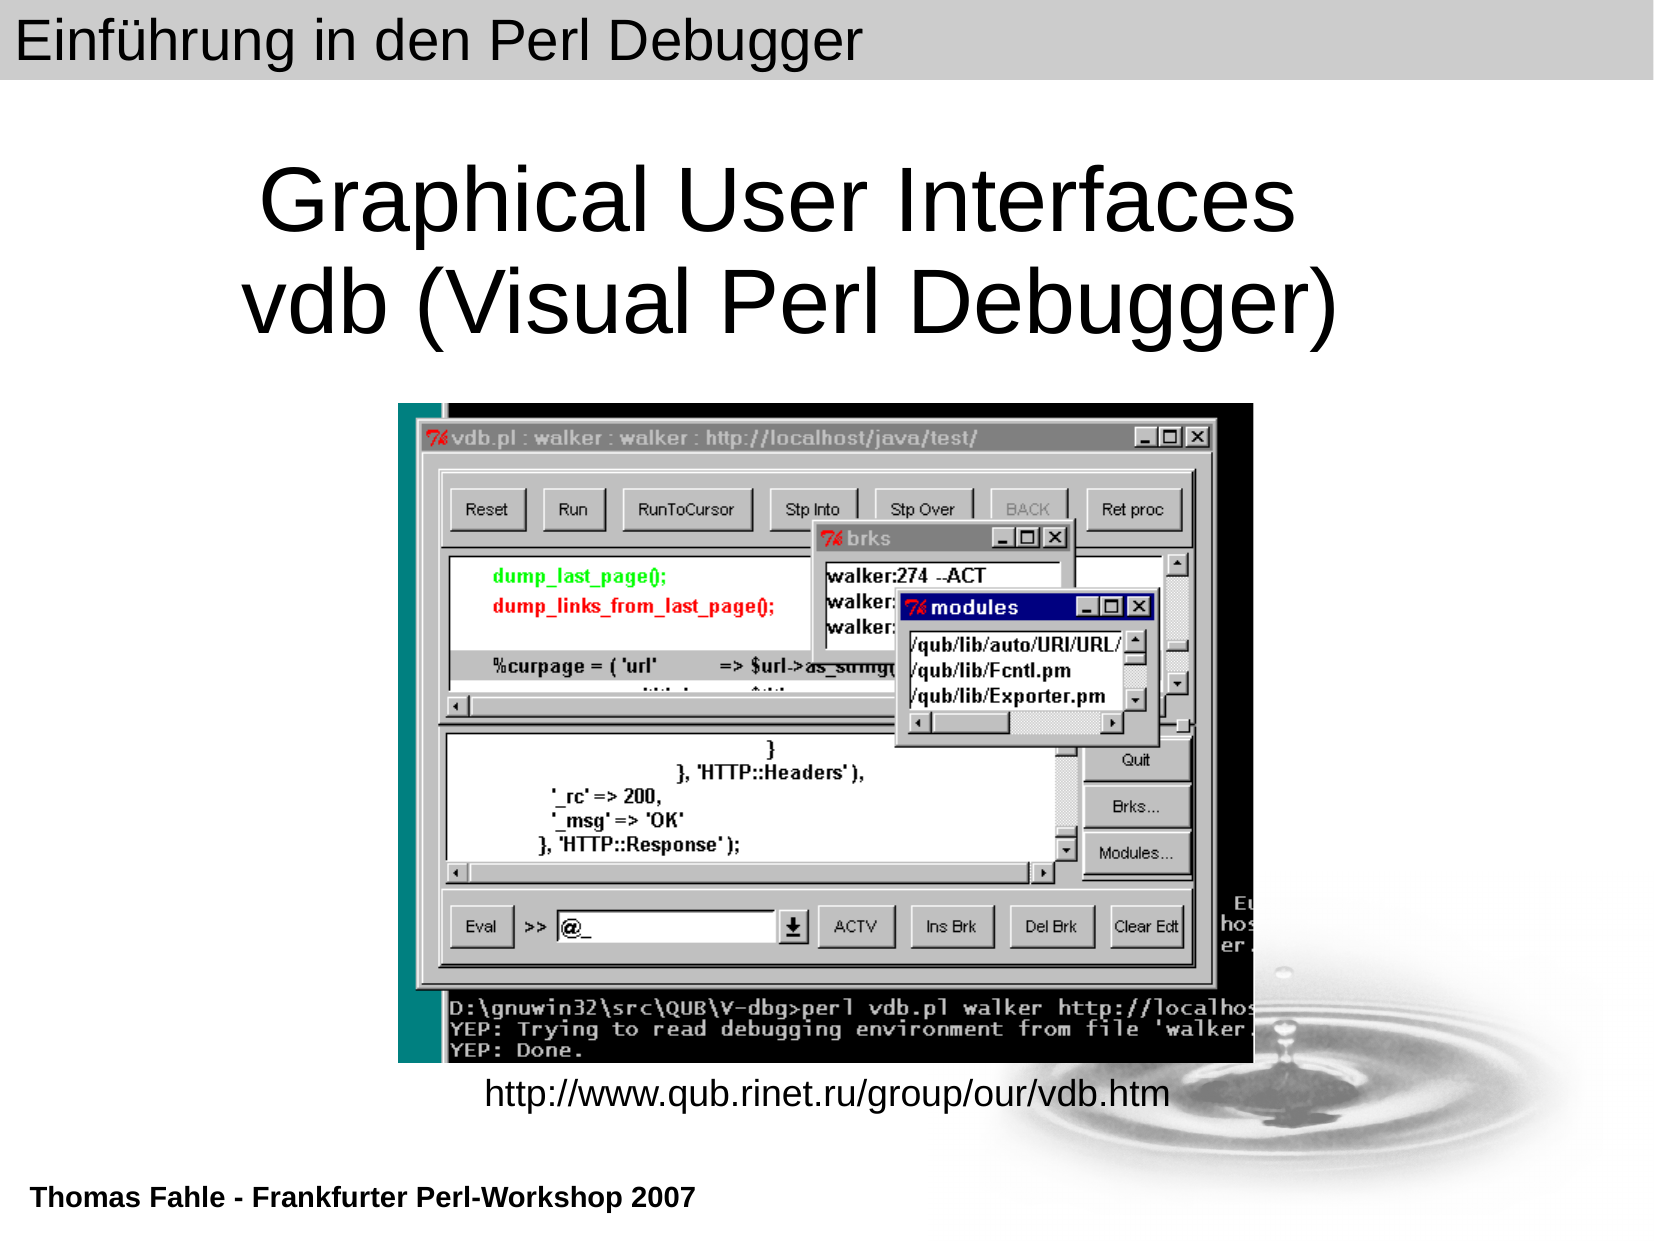

# Graphical User Interfaces vdb (Visual Perl Debugger)
http://www.qub.rinet.ru/group/our/vdb.htm